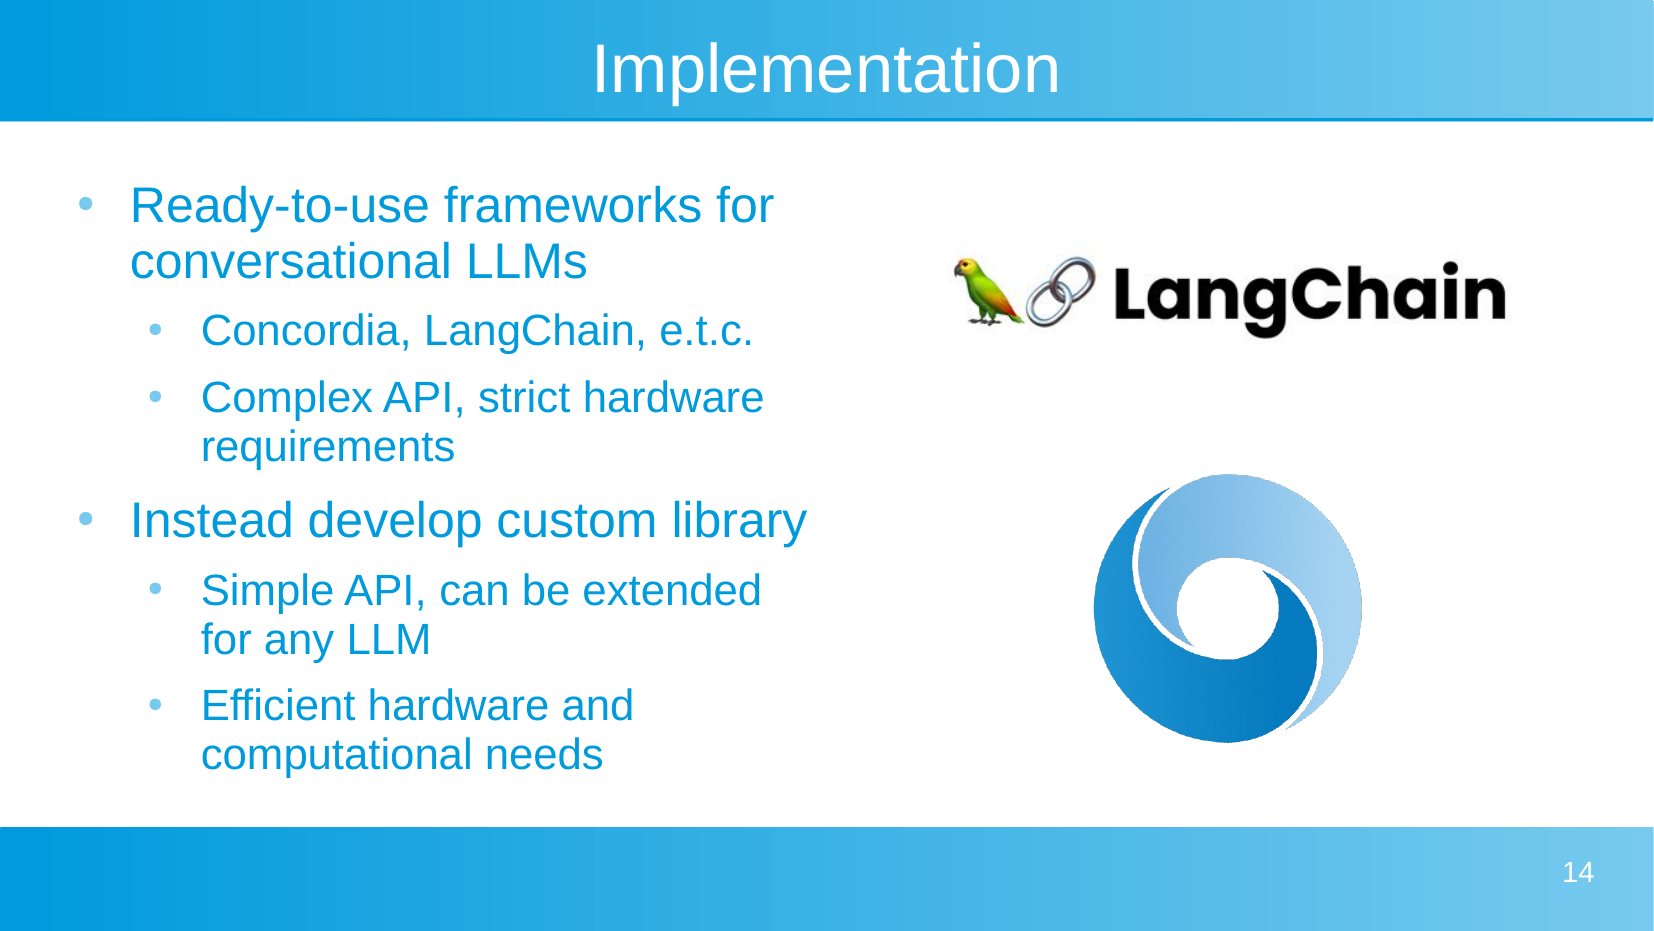

# Implementation
Ready-to-use frameworks for conversational LLMs
Concordia, LangChain, e.t.c.
Complex API, strict hardware requirements
Instead develop custom library
Simple API, can be extended for any LLM
Efficient hardware and computational needs
14